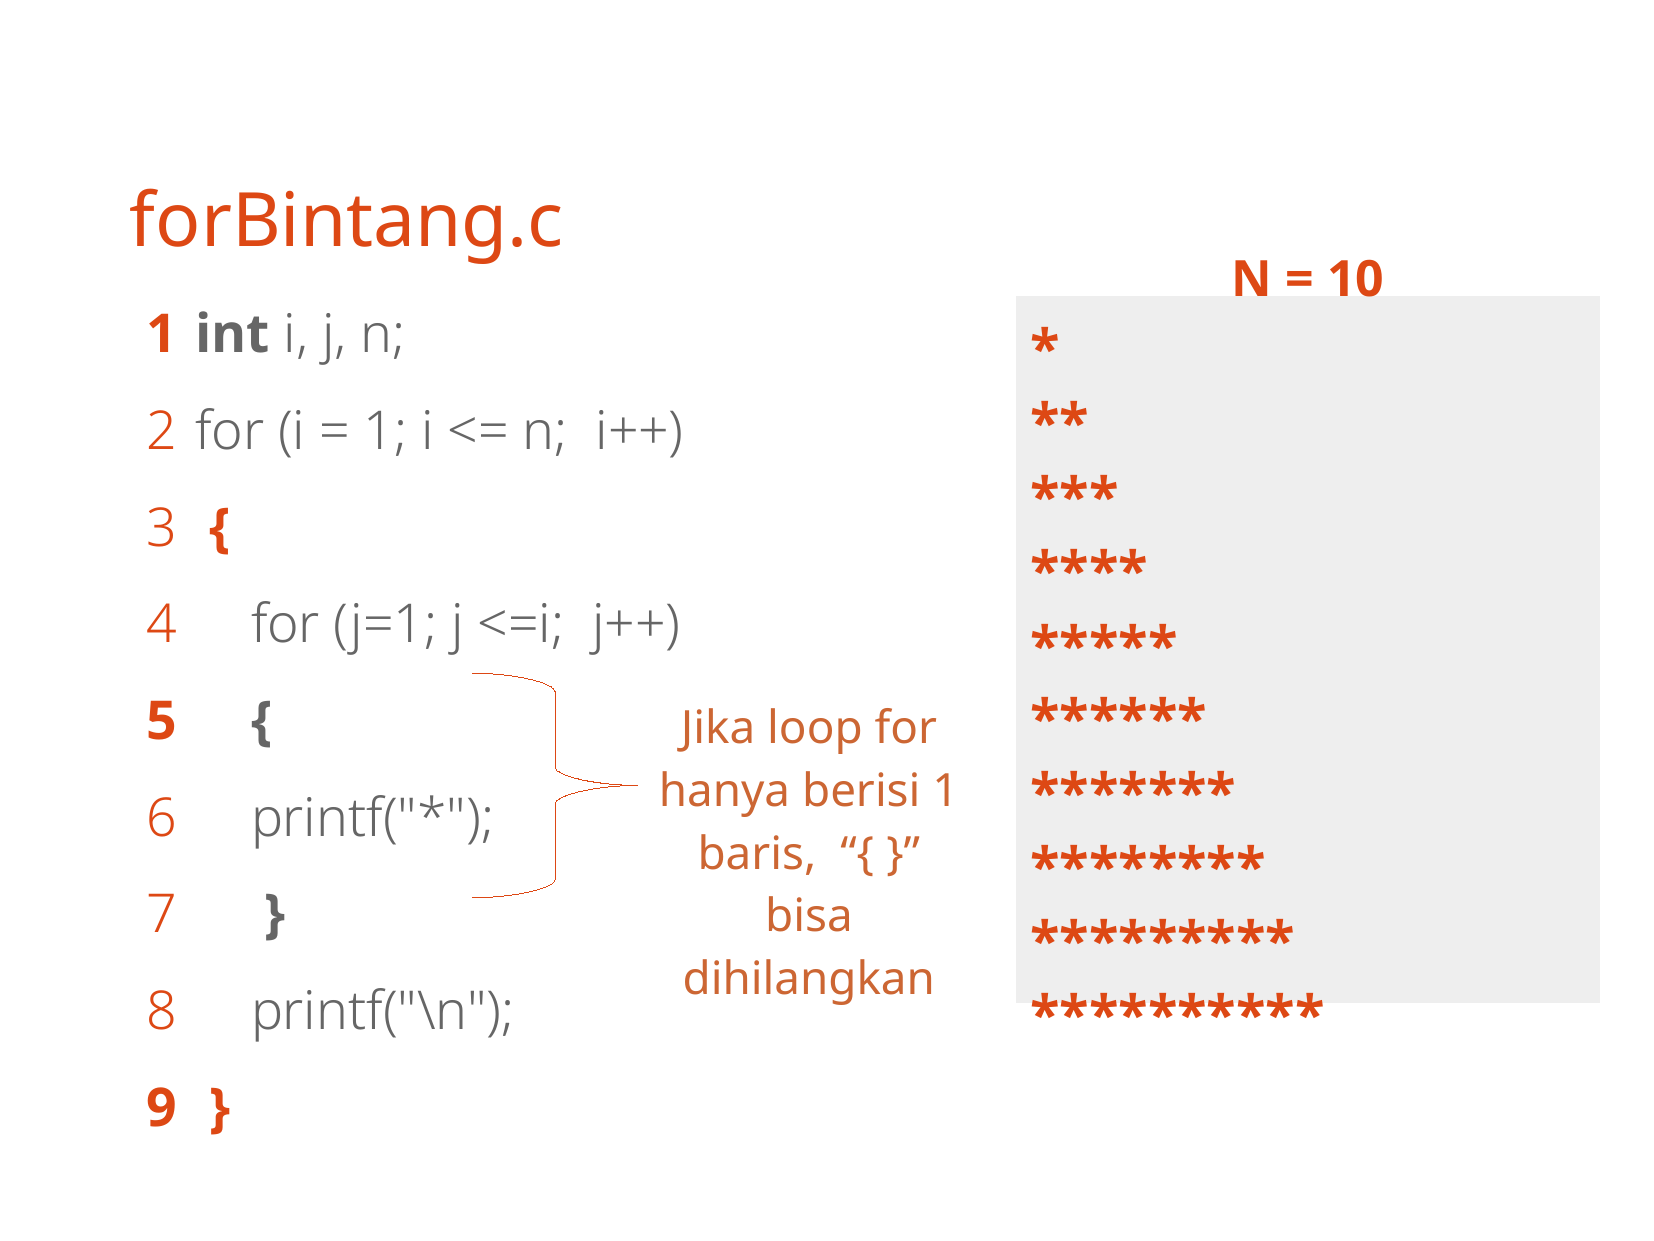

# forBintang.c
int i, j, n;
for (i = 1; i <= n; i++)
 {
 for (j=1; j <=i; j++)
 {
 printf("*");
 }
 printf("\n");
 }
N = 10
*
**
***
****
*****
******
*******
********
*********
**********
Jika loop for hanya berisi 1 baris, “{ }” bisa dihilangkan